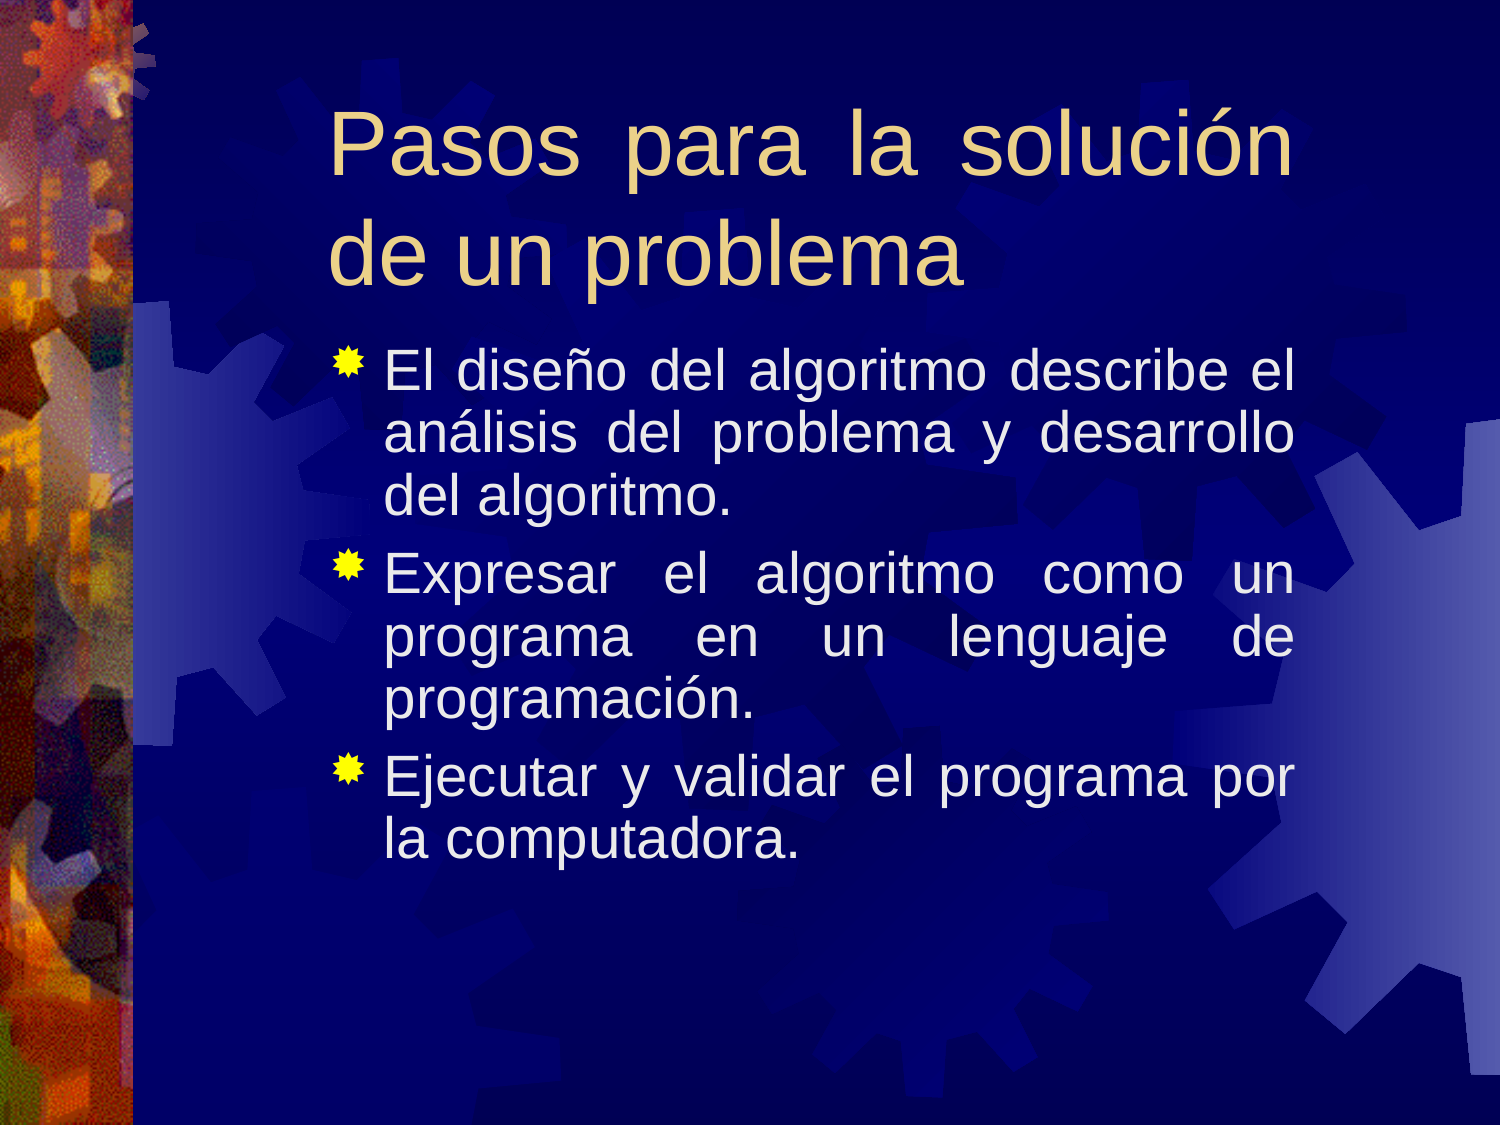

# Pasos para la solución de un problema
El diseño del algoritmo describe el análisis del problema y desarrollo del algoritmo.
Expresar el algoritmo como un programa en un lenguaje de programación.
Ejecutar y validar el programa por la computadora.